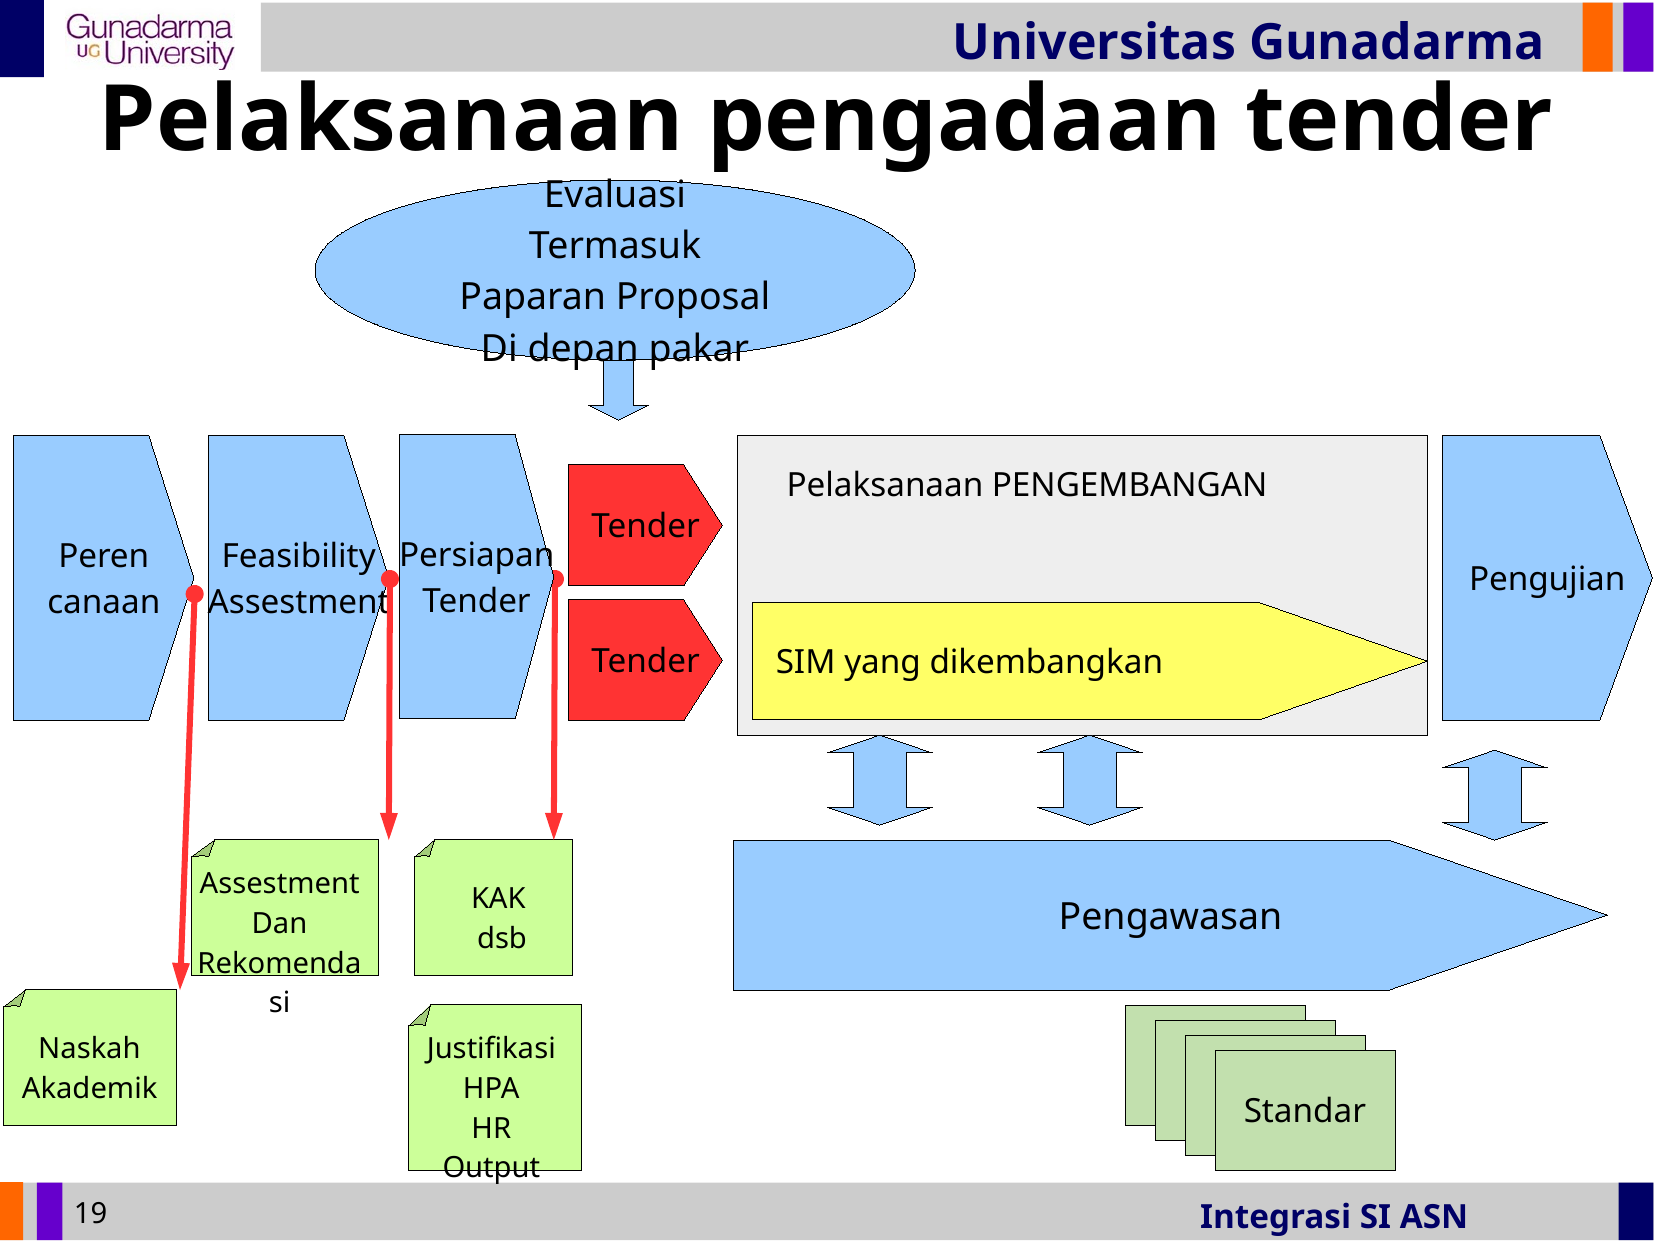

# Pelaksanaan pengadaan tender
Evaluasi
Termasuk
Paparan Proposal
Di depan pakar
Peren
canaan
Feasibility
Assestment
Persiapan
Tender
Pengujian
Pelaksanaan PENGEMBANGAN
Tender
Tender
SIM yang dikembangkan
Pengawasan
Assestment
Dan
Rekomendasi
KAK
dsb
Standar
Naskah
Akademik
Justifikasi
HPA
HR
Output
Standar
Standar
Standar
Standar